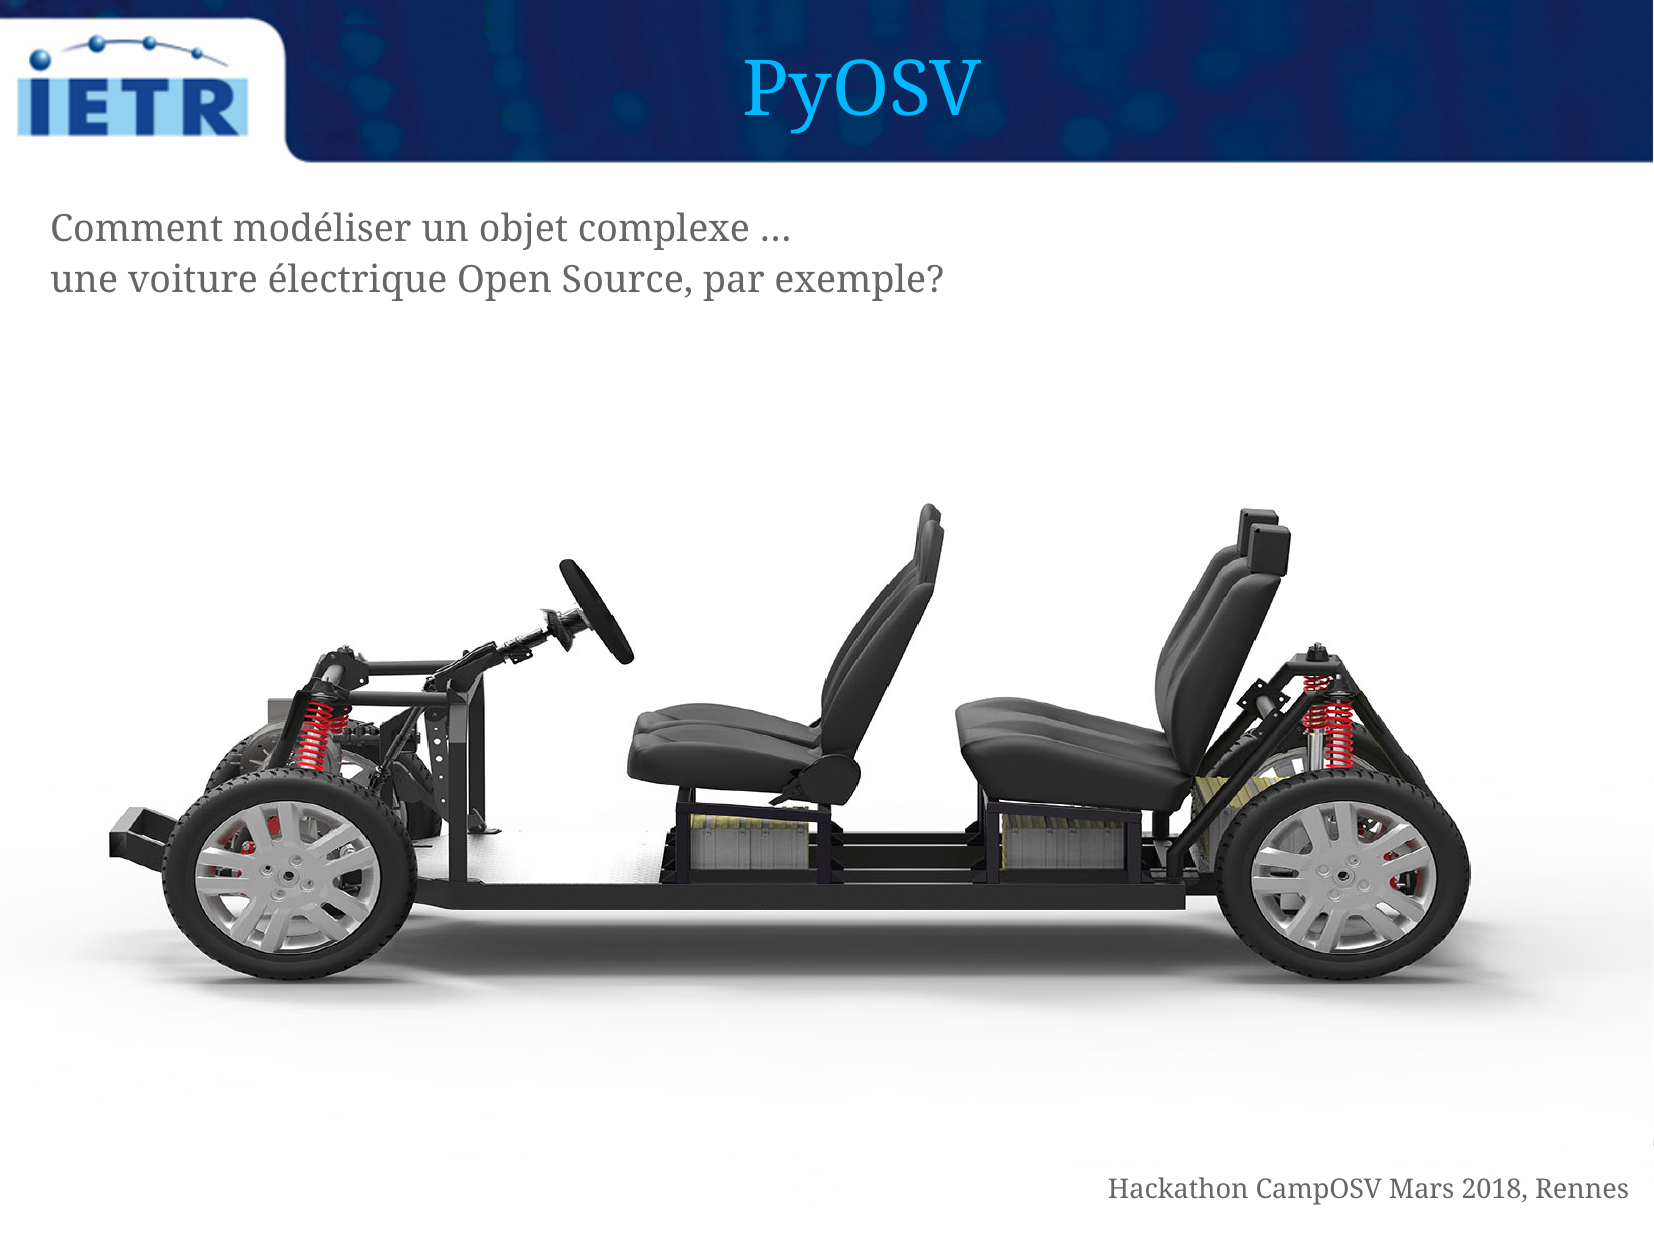

PyOSV
Comment modéliser un objet complexe …
une voiture électrique Open Source, par exemple?
Hackathon CampOSV Mars 2018, Rennes